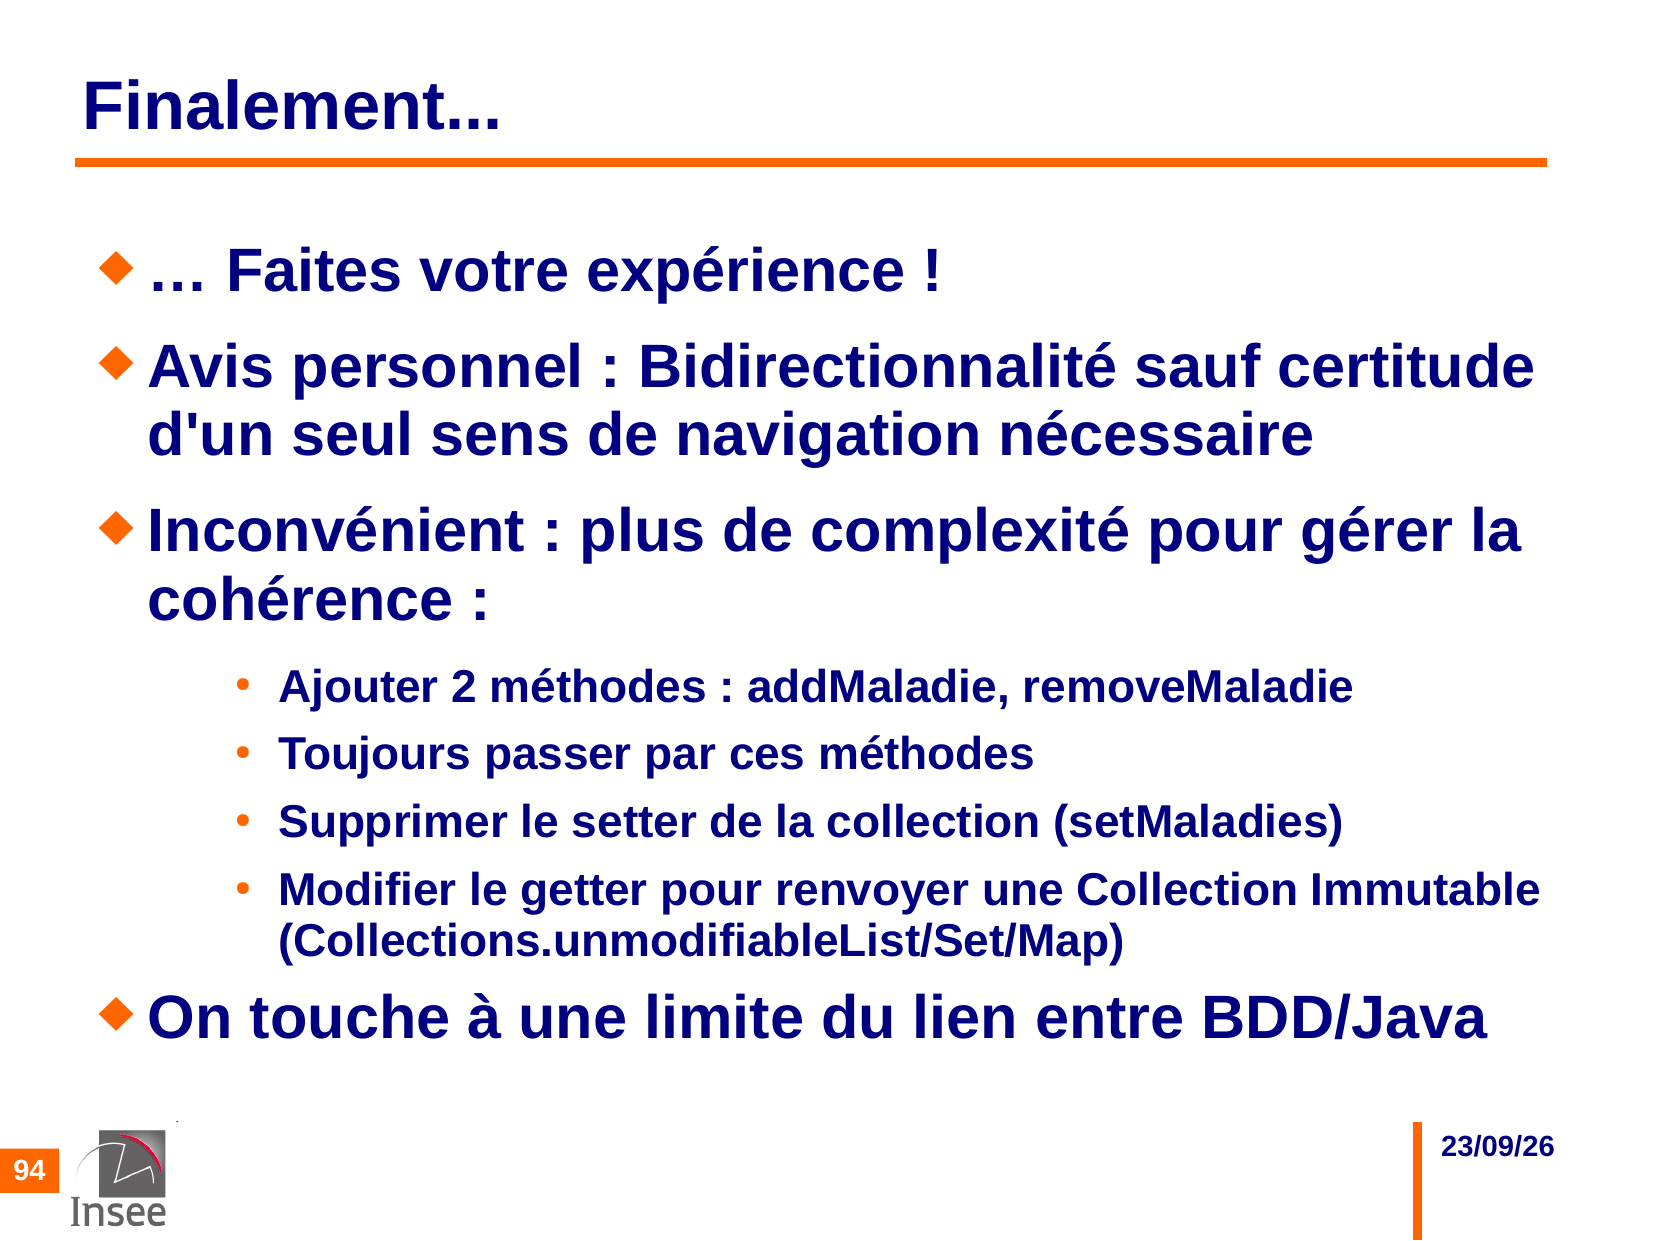

# Finalement...
… Faites votre expérience !
Avis personnel : Bidirectionnalité sauf certitude d'un seul sens de navigation nécessaire
Inconvénient : plus de complexité pour gérer la cohérence :
Ajouter 2 méthodes : addMaladie, removeMaladie
Toujours passer par ces méthodes
Supprimer le setter de la collection (setMaladies)
Modifier le getter pour renvoyer une Collection Immutable (Collections.unmodifiableList/Set/Map)
On touche à une limite du lien entre BDD/Java
94